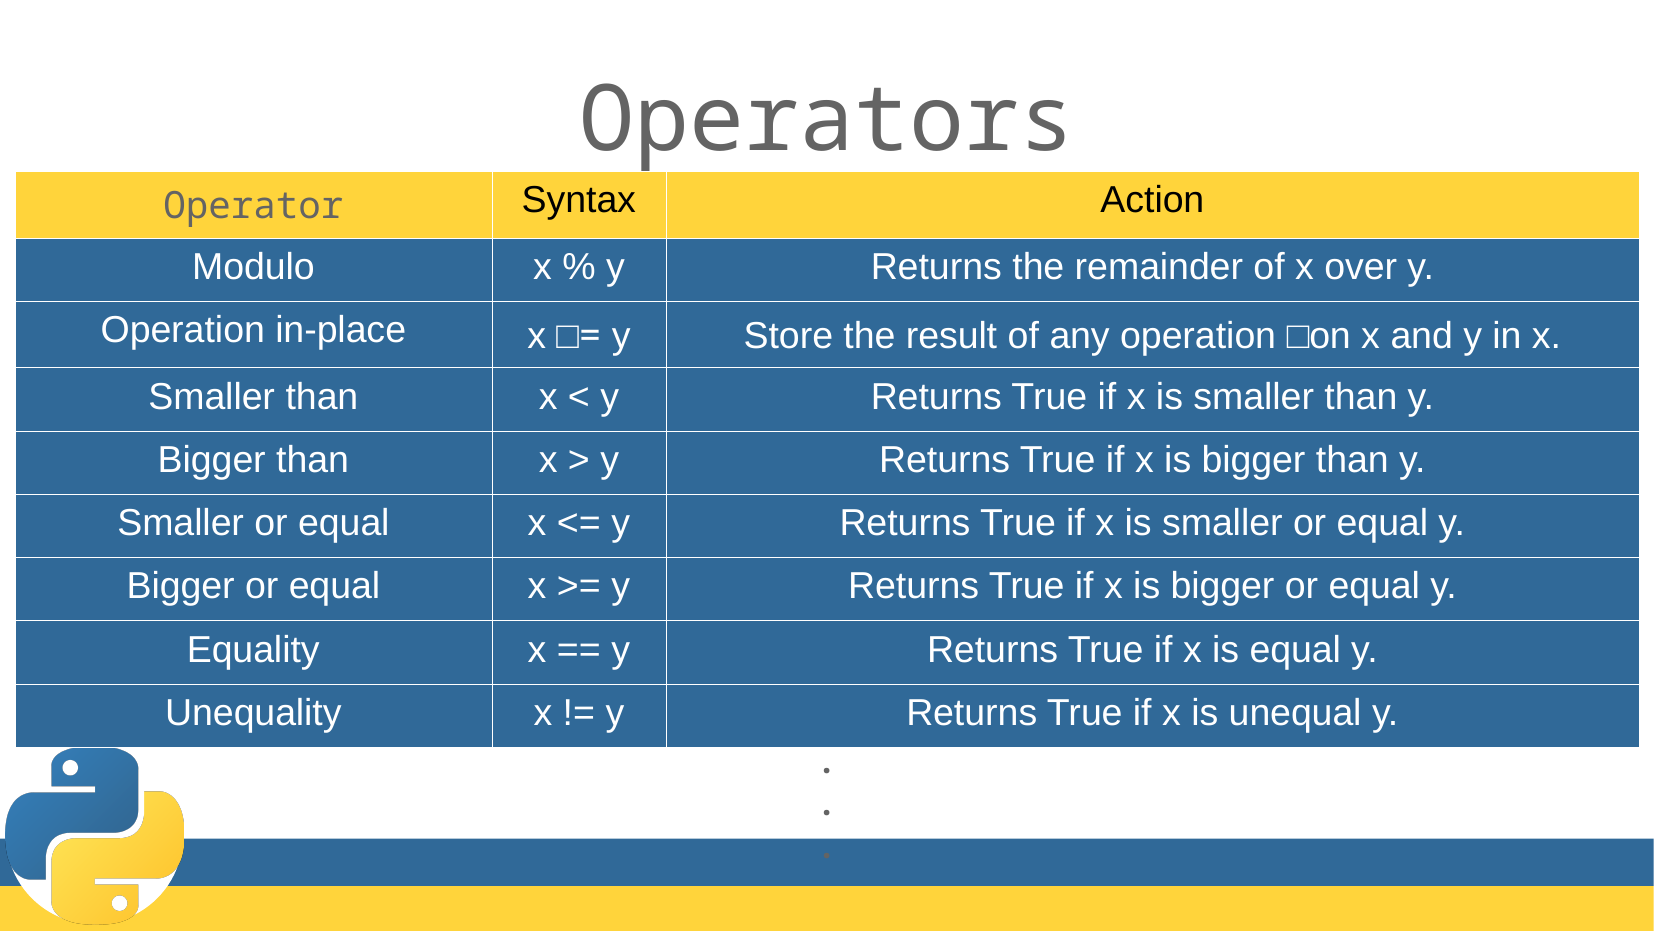

# Operators
| Operator | Syntax | Action |
| --- | --- | --- |
| Modulo | x % y | Returns the remainder of x over y. |
| Operation in-place | x □= y | Store the result of any operation □on x and y in x. |
| Smaller than | x < y | Returns True if x is smaller than y. |
| Bigger than | x > y | Returns True if x is bigger than y. |
| Smaller or equal | x <= y | Returns True if x is smaller or equal y. |
| Bigger or equal | x >= y | Returns True if x is bigger or equal y. |
| Equality | x == y | Returns True if x is equal y. |
| Unequality | x != y | Returns True if x is unequal y. |
.
.
.